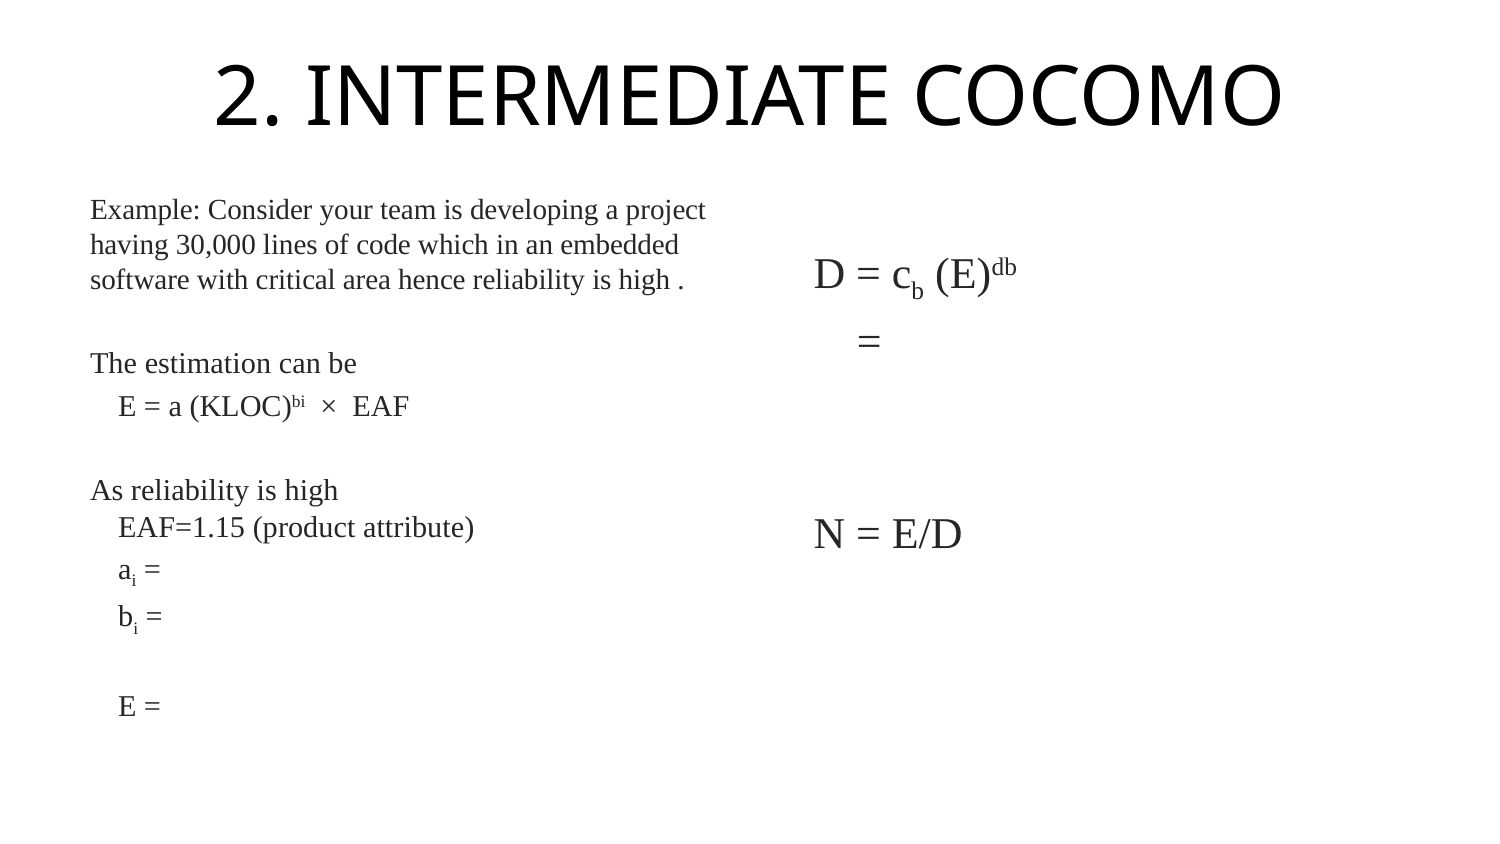

# 2. Intermediate COCOMO
Example: Consider your team is developing a project having 30,000 lines of code which in an embedded software with critical area hence reliability is high .
The estimation can be
	E = a (KLOC)bi × EAF
As reliability is high
EAF=1.15 (product attribute)
	ai =
	bi =
	E =
 	D = cb (E)db
	 =
	N = E/D